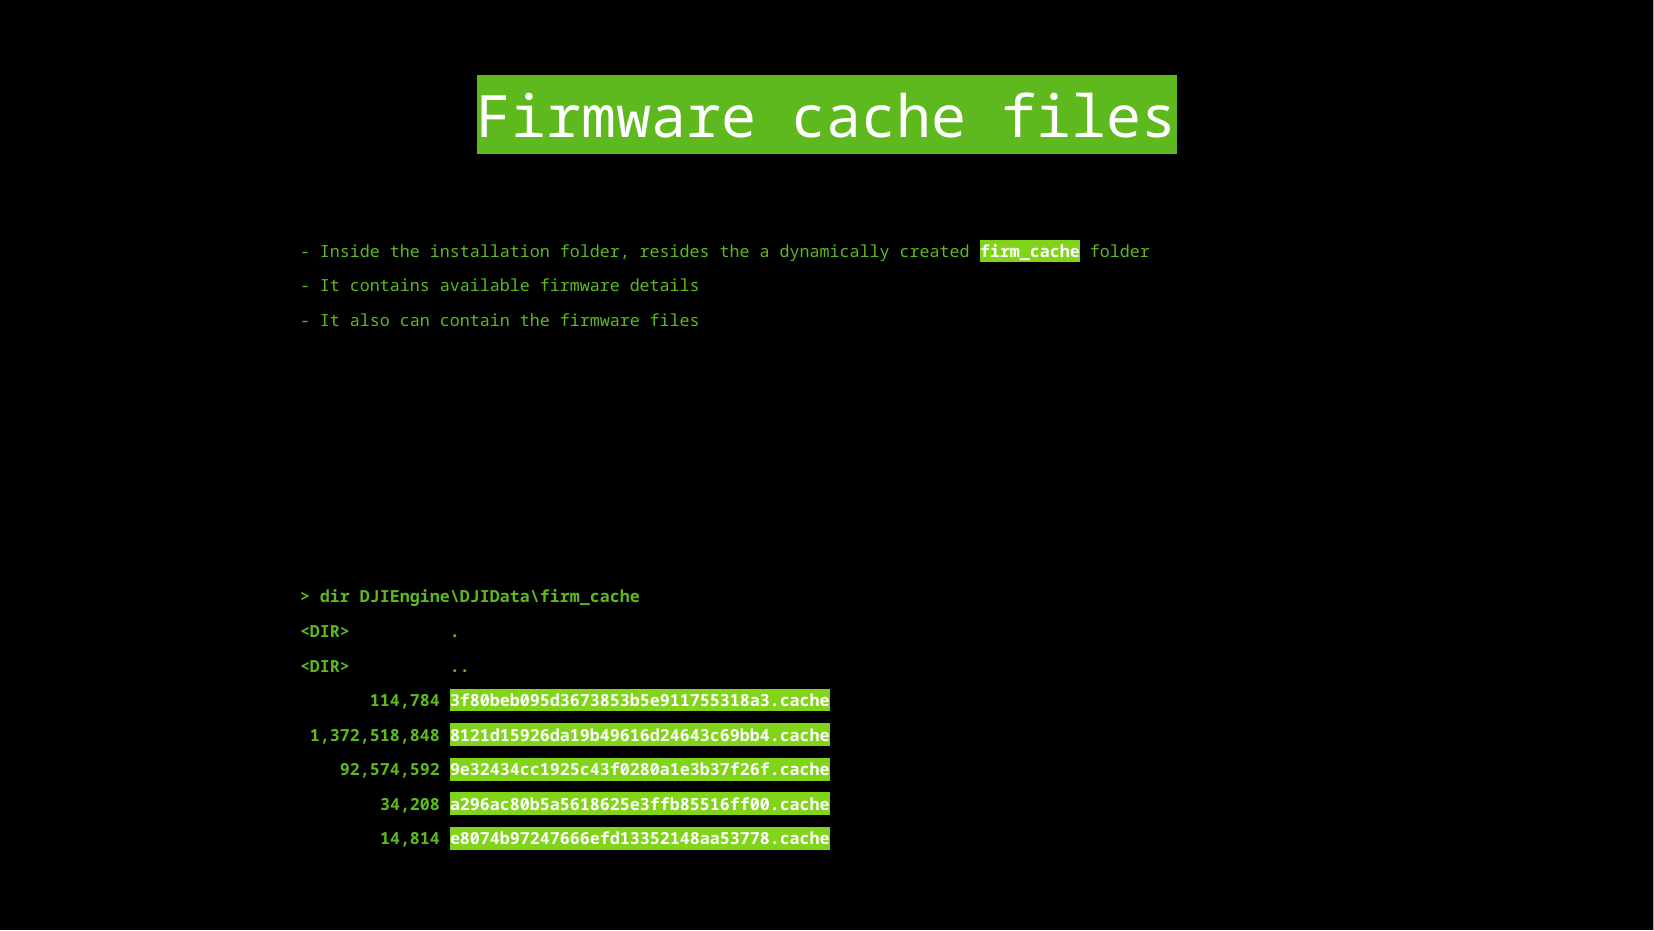

# Firmware cache files
- Inside the installation folder, resides the a dynamically created firm_cache folder
- It contains available firmware details
- It also can contain the firmware files
> dir DJIEngine\DJIData\firm_cache
<DIR> .
<DIR> ..
 114,784 3f80beb095d3673853b5e911755318a3.cache
 1,372,518,848 8121d15926da19b49616d24643c69bb4.cache
 92,574,592 9e32434cc1925c43f0280a1e3b37f26f.cache
 34,208 a296ac80b5a5618625e3ffb85516ff00.cache
 14,814 e8074b97247666efd13352148aa53778.cache